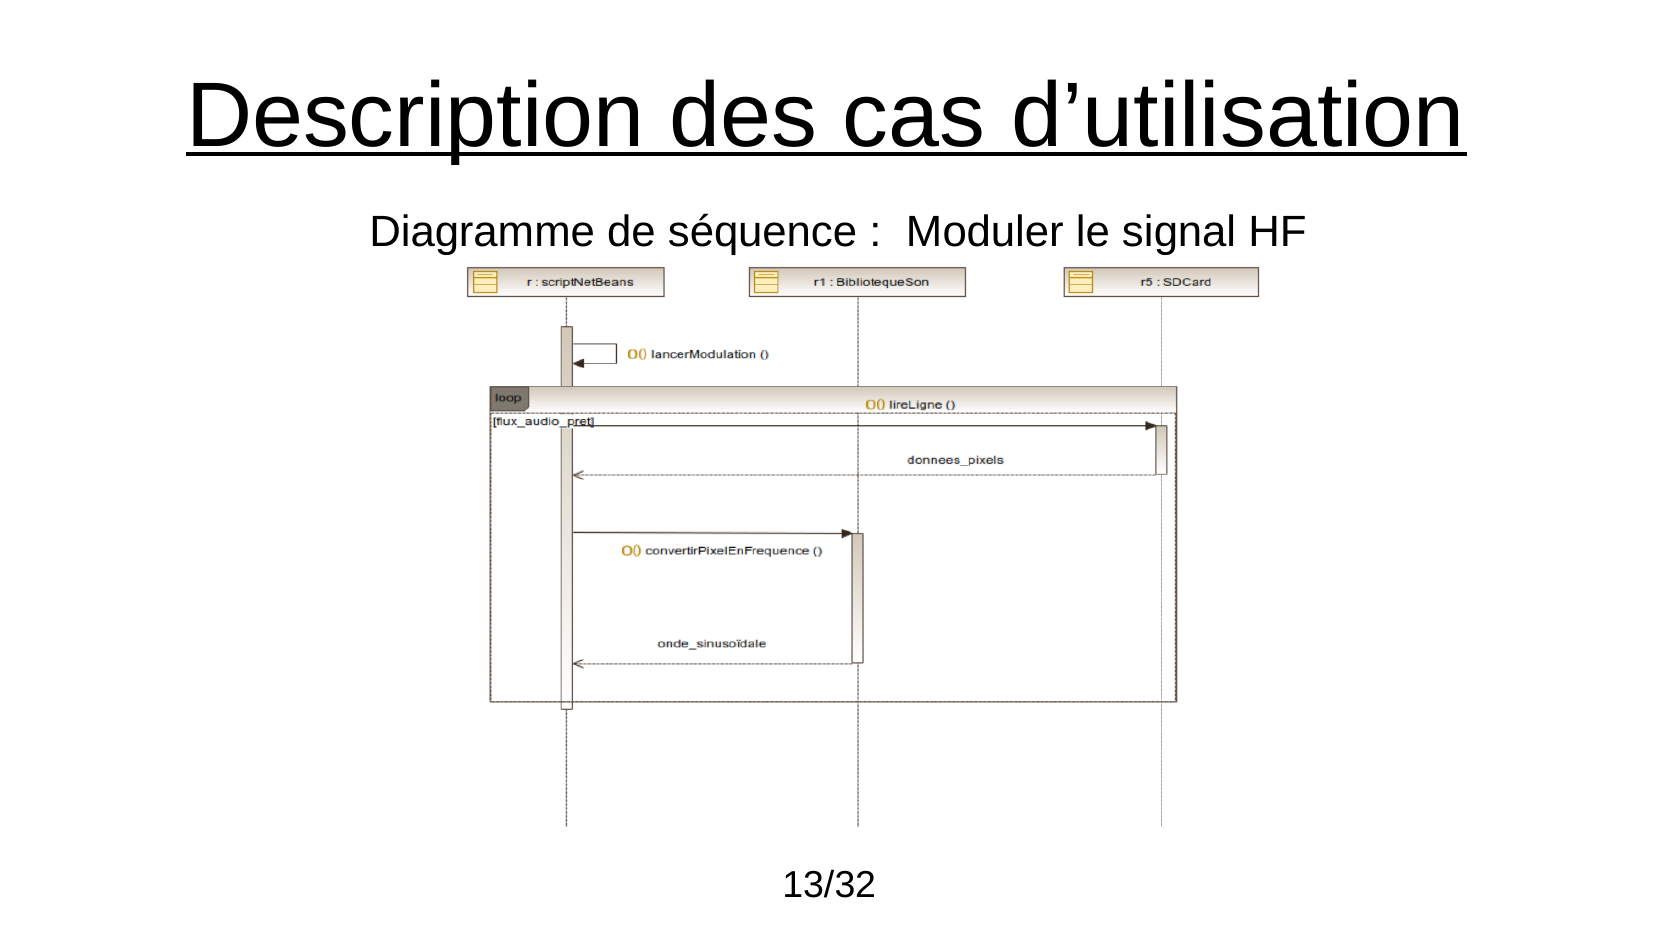

# Description des cas d’utilisation
Diagramme de séquence : Moduler le signal HF